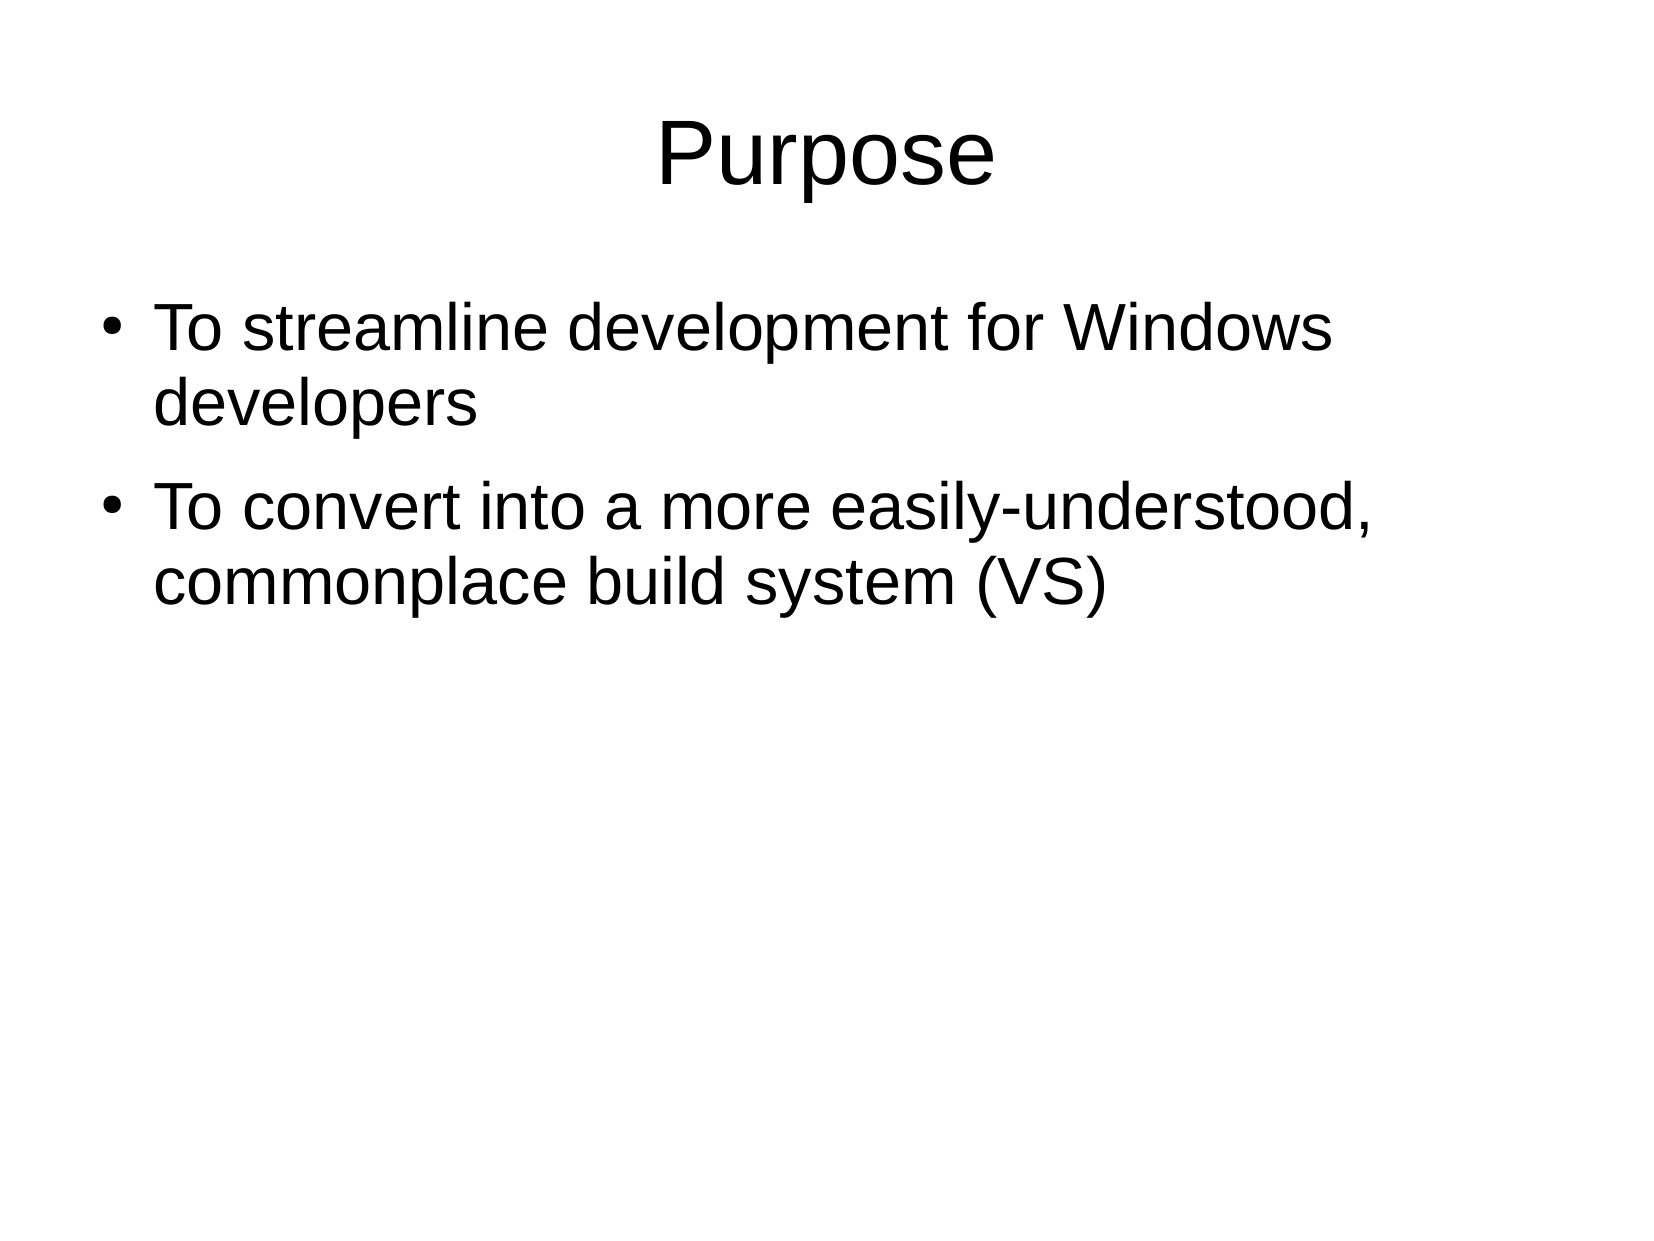

# Purpose
To streamline development for Windows developers
To convert into a more easily-understood, commonplace build system (VS)